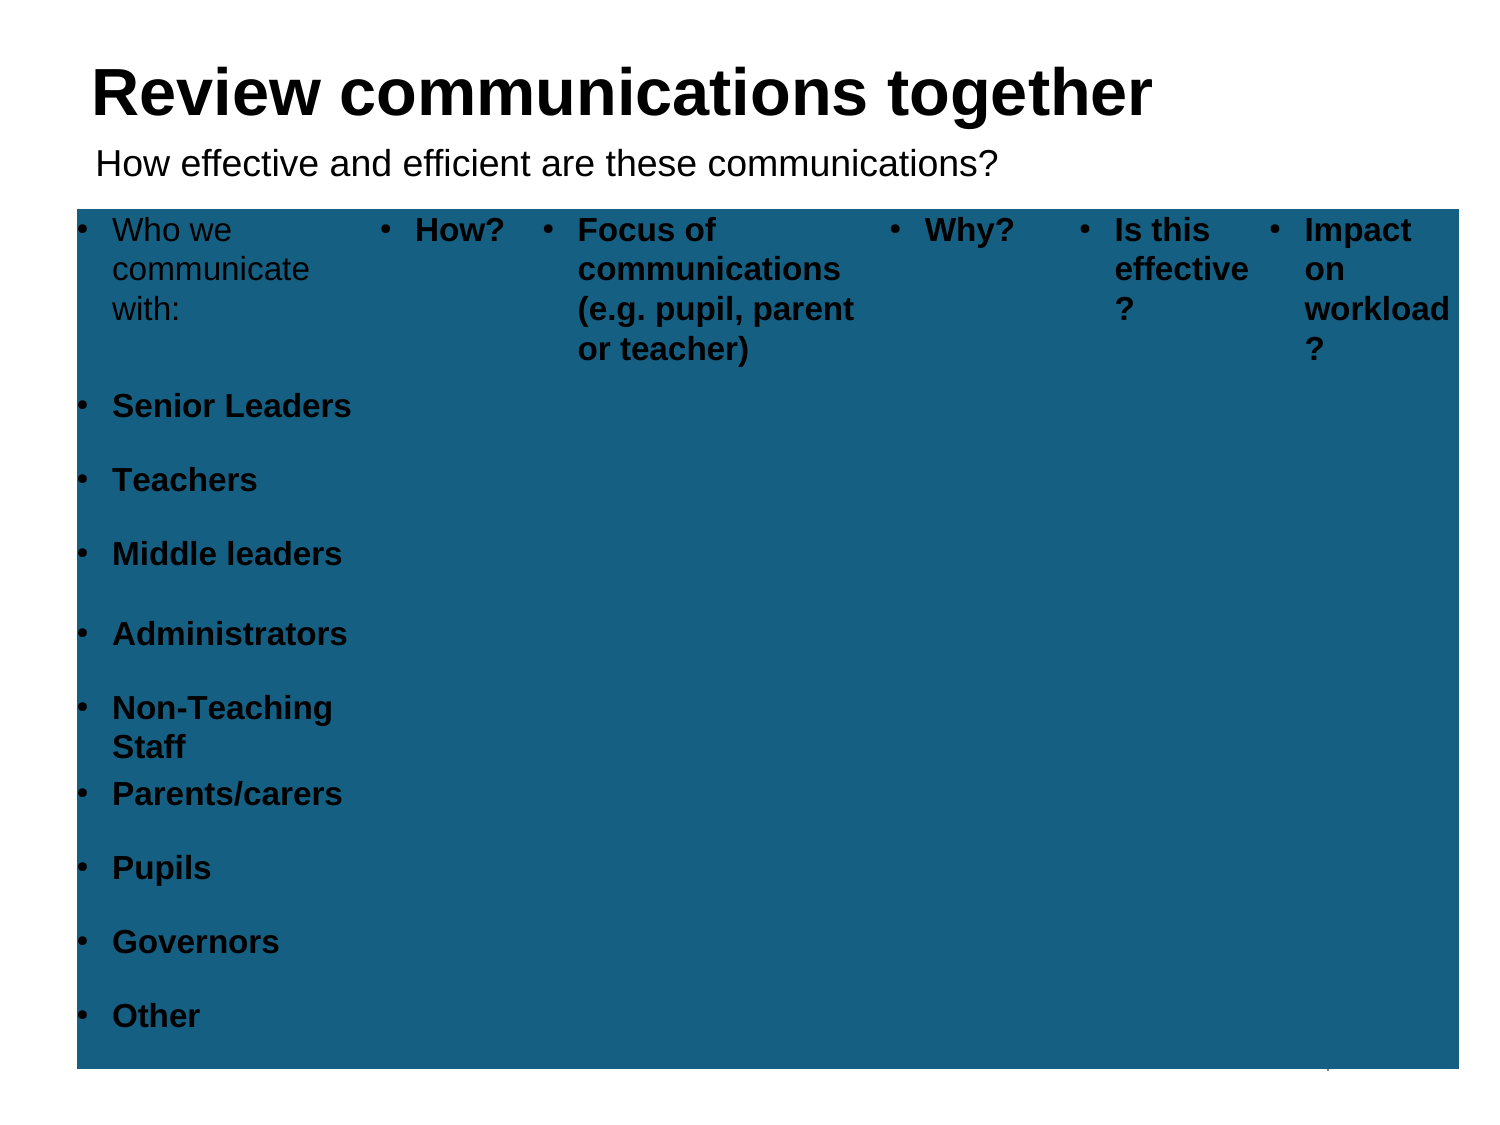

# Review communications together
How effective and efficient are these communications?
| Who we communicate with: | How? | Focus of communications (e.g. pupil, parent or teacher) | Why? | Is this effective? | Impact on workload? |
| --- | --- | --- | --- | --- | --- |
| Senior Leaders | | | | | |
| Teachers | | | | | |
| Middle leaders | | | | | |
| Administrators | | | | | |
| Non-Teaching Staff | | | | | |
| Parents/carers | | | | | |
| Pupils | | | | | |
| Governors | | | | | |
| Other | | | | | |